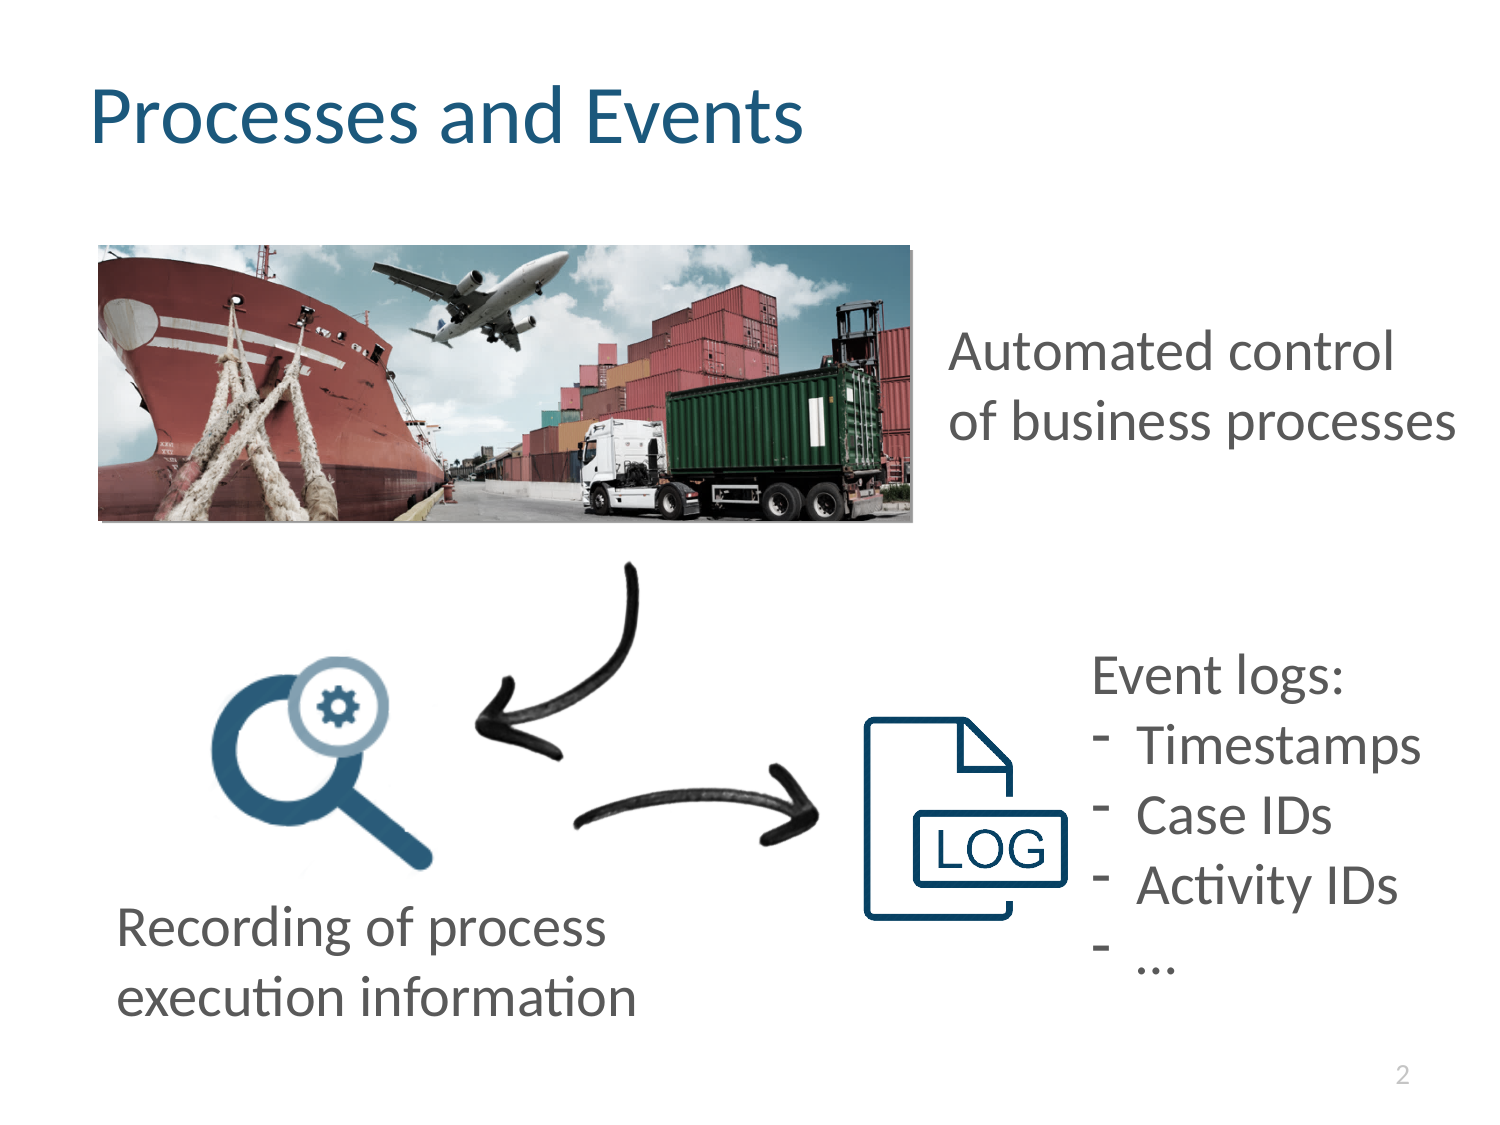

Processes and Events
Automated control
of business processes
Event logs:
Timestamps
Case IDs
Activity IDs
…
Recording of process
execution information